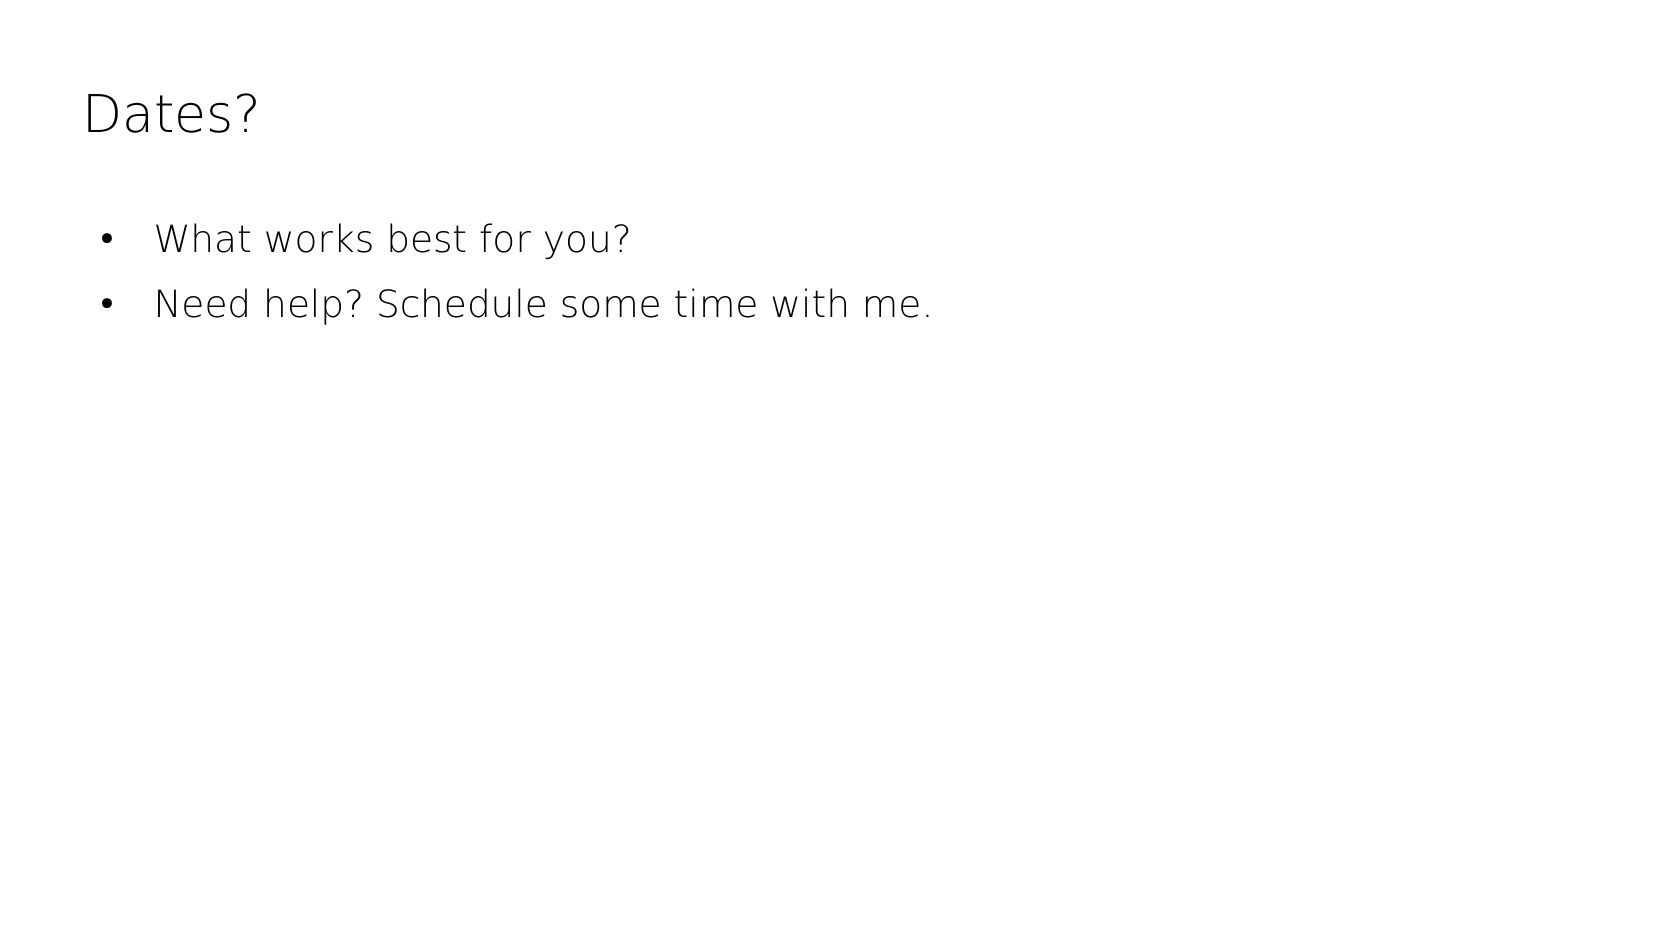

# Dates?
What works best for you?
Need help? Schedule some time with me.